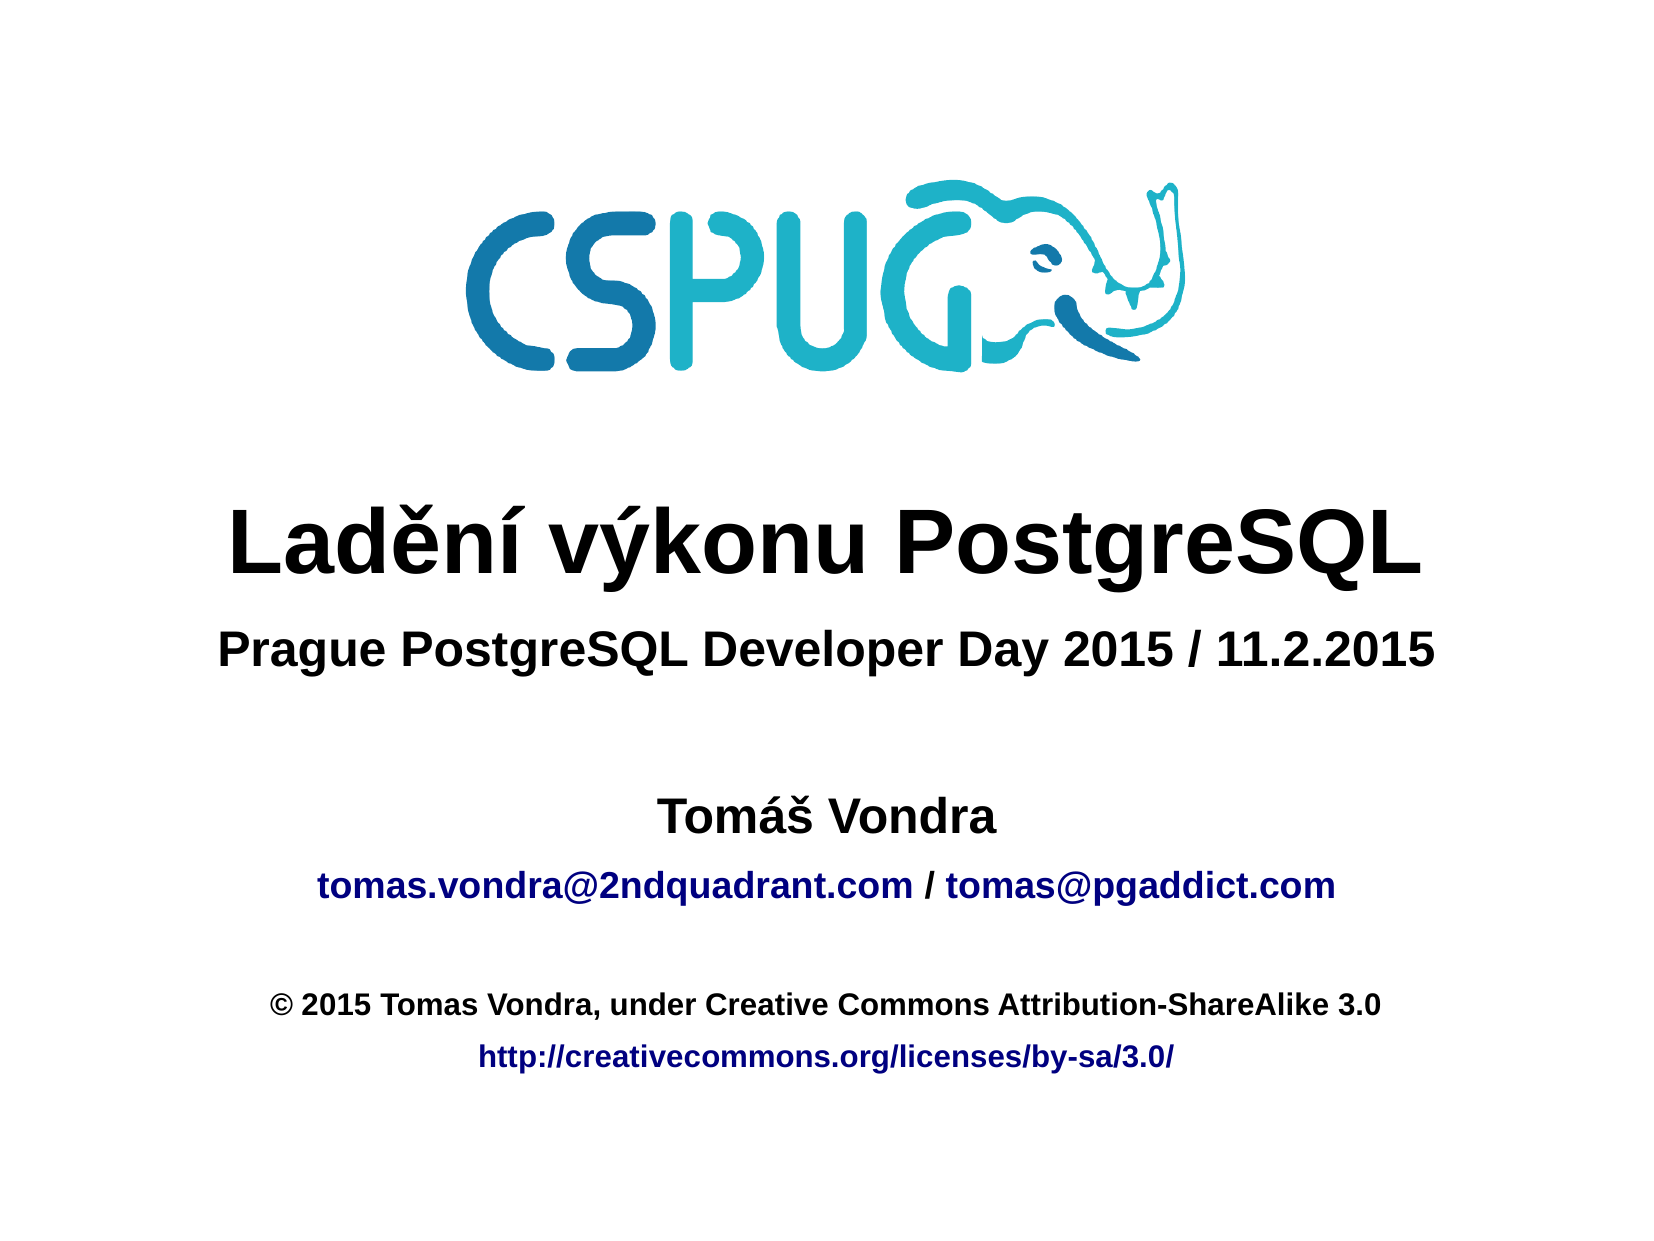

# Ladění výkonu PostgreSQL
Prague PostgreSQL Developer Day 2015 / 11.2.2015
Tomáš Vondra
tomas.vondra@2ndquadrant.com / tomas@pgaddict.com
© 2015 Tomas Vondra, under Creative Commons Attribution-ShareAlike 3.0
http://creativecommons.org/licenses/by-sa/3.0/